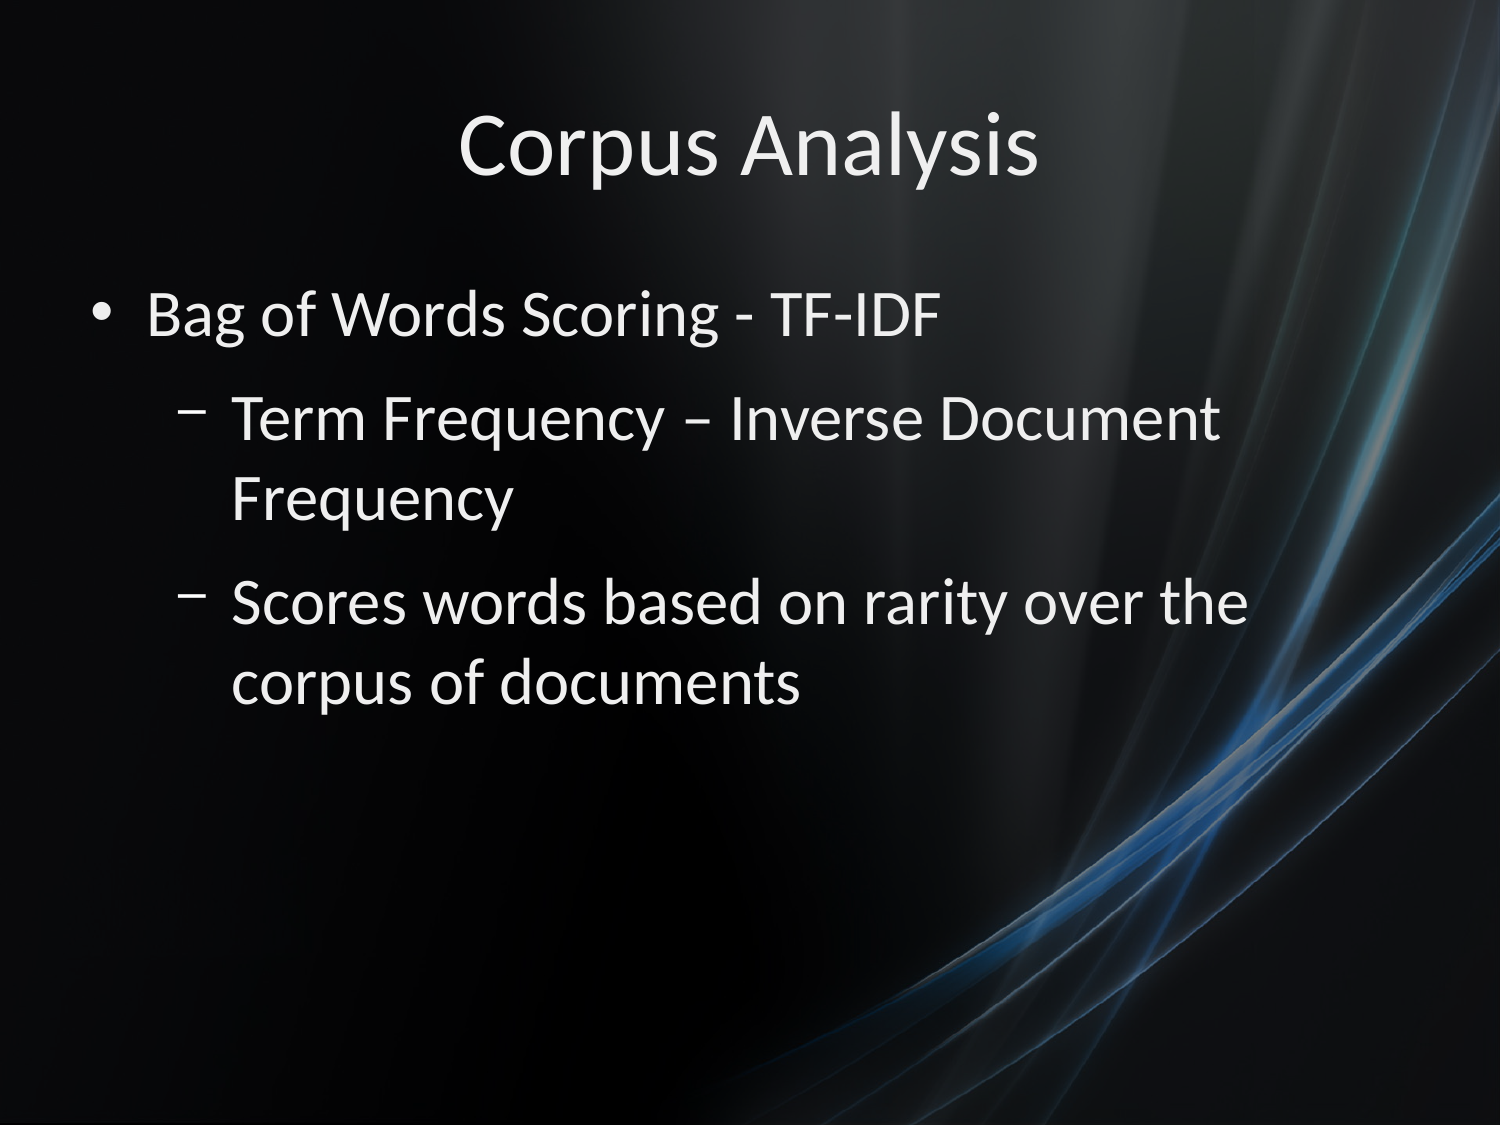

# Corpus Analysis
Bag of Words Scoring - TF-IDF
Term Frequency – Inverse Document Frequency
Scores words based on rarity over the corpus of documents